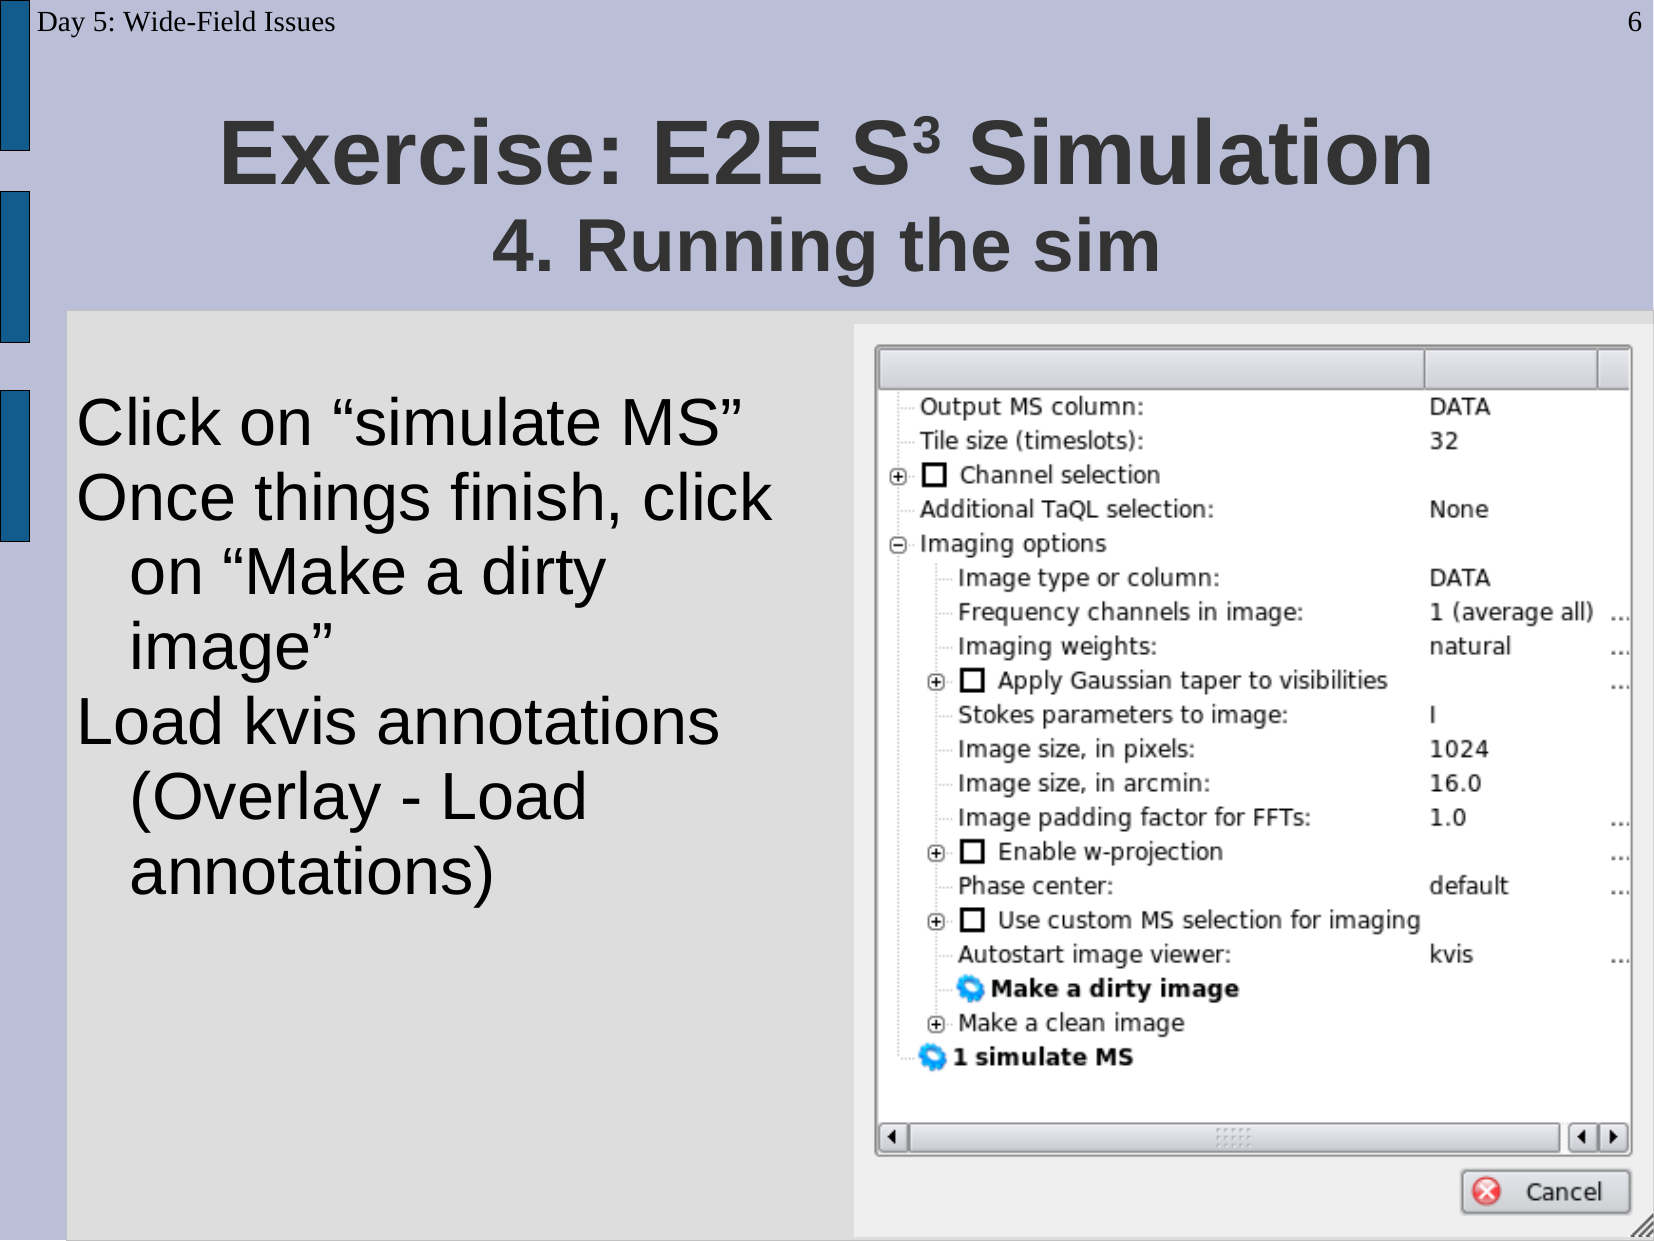

Day 5: Wide-Field Issues
6
# Exercise: E2E S3 Simulation 4. Running the sim
Click on “simulate MS”
Once things finish, click on “Make a dirty image”
Load kvis annotations (Overlay - Load annotations)